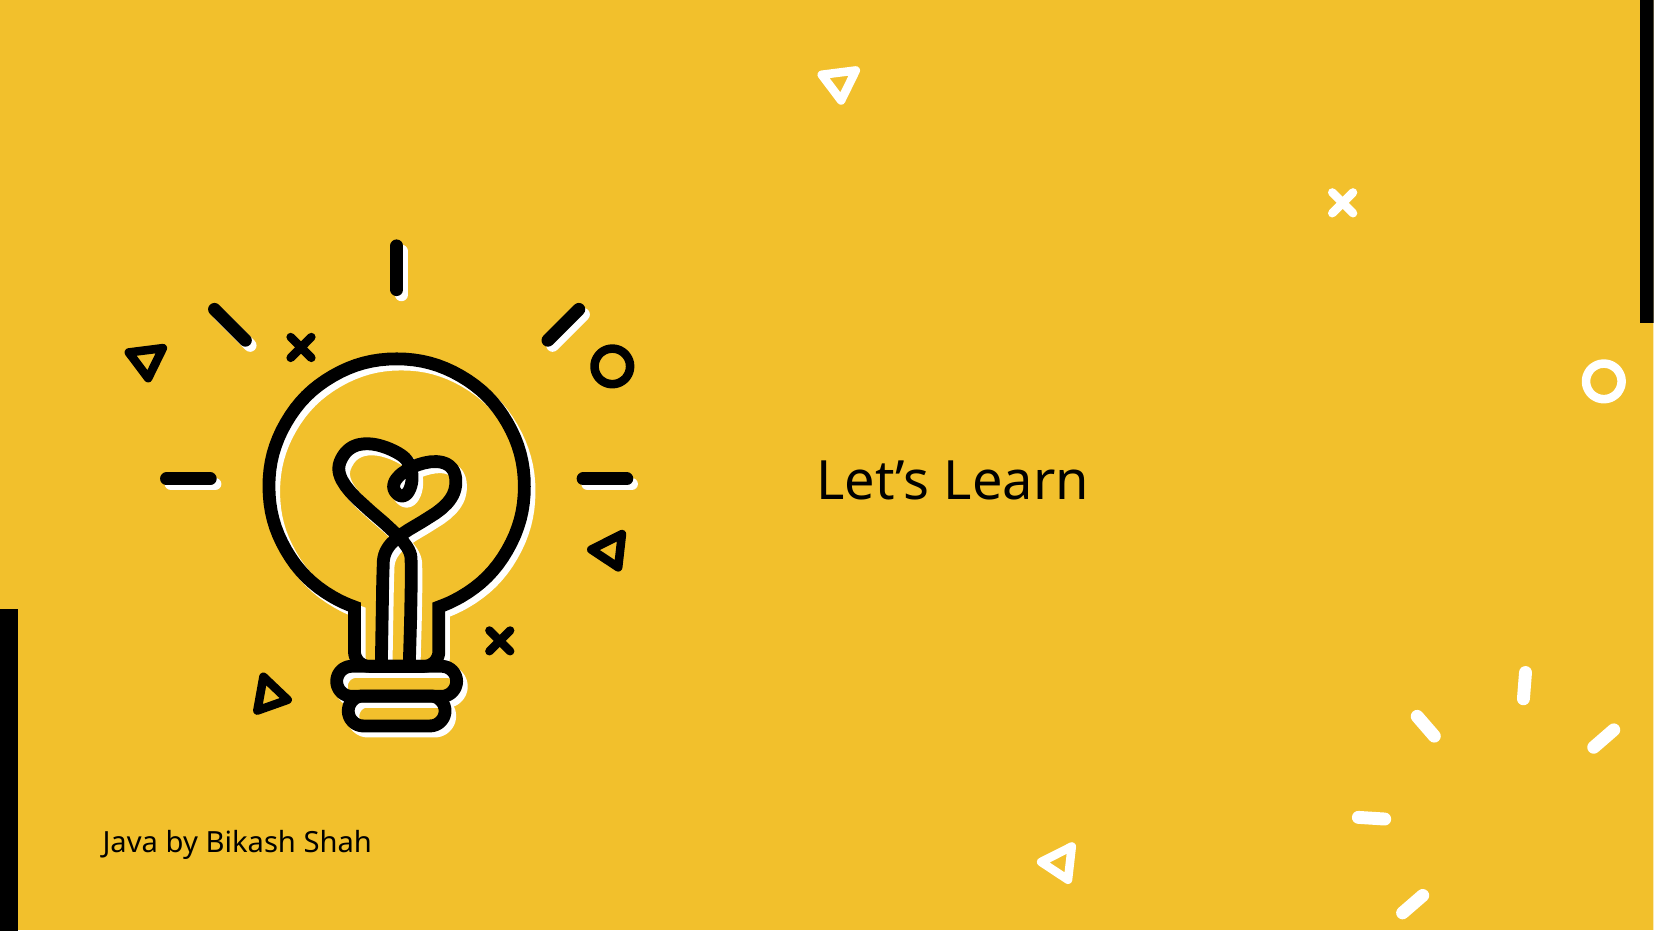

# Let’s Learn
Java by Bikash Shah